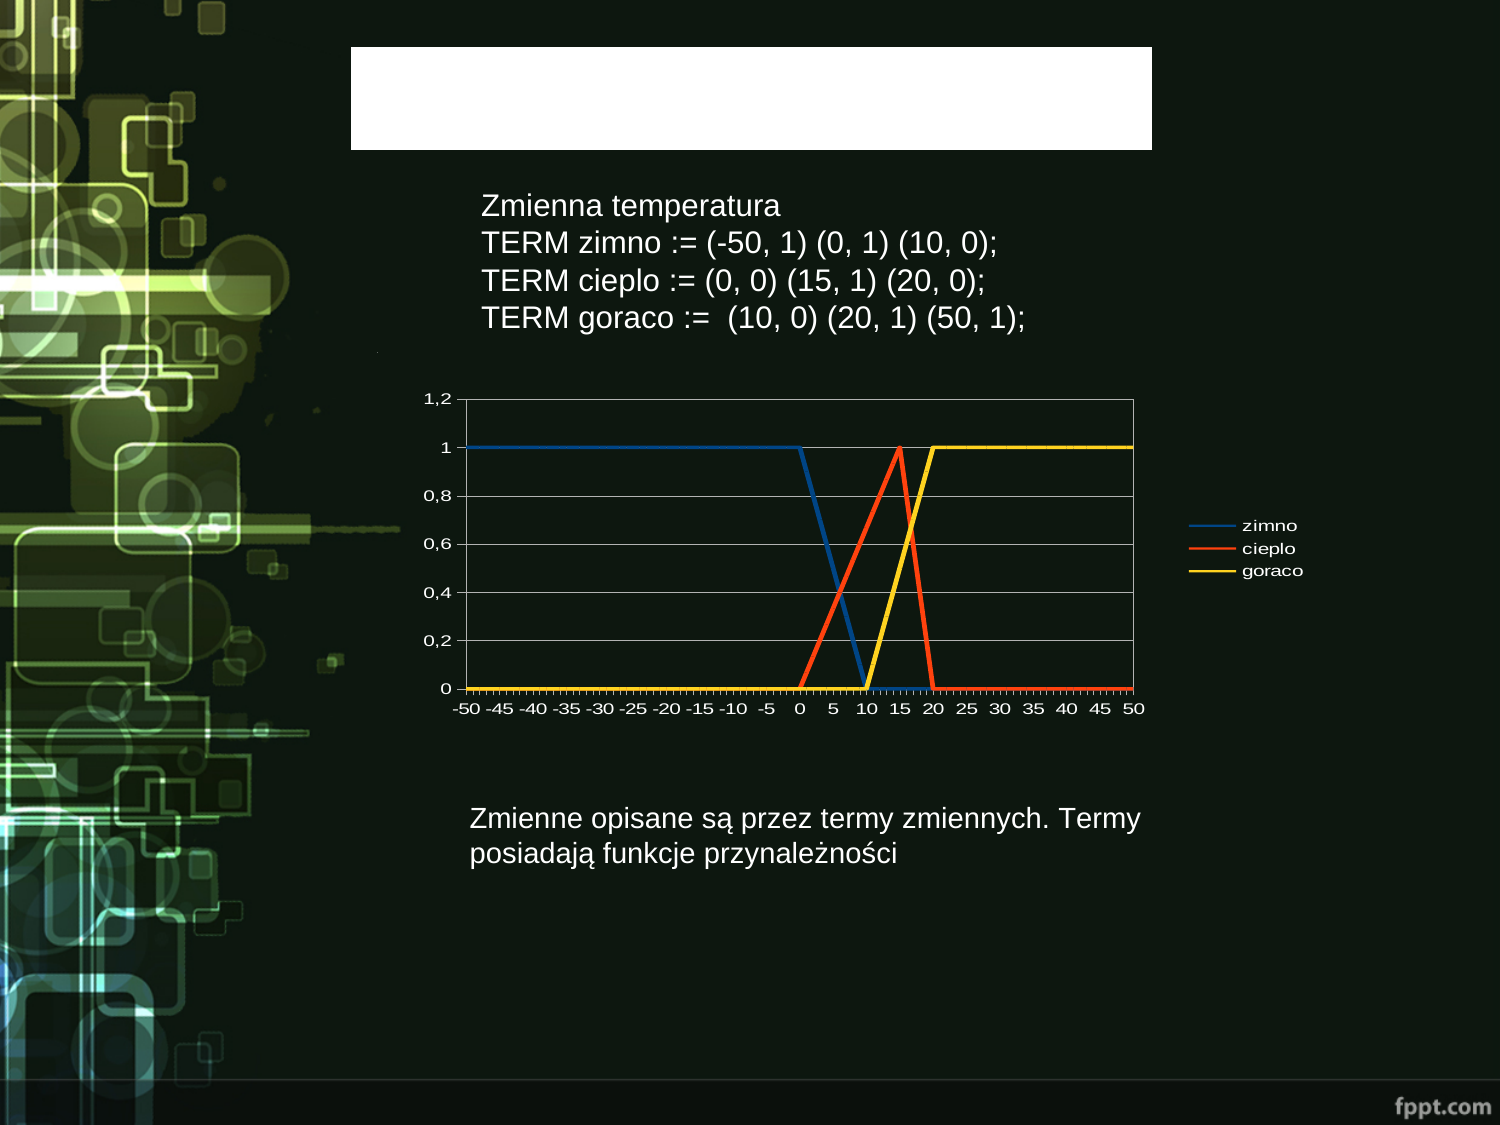

# Zmienne wejściowe
Zmienna temperatura
TERM zimno := (-50, 1) (0, 1) (10, 0);
TERM cieplo := (0, 0) (15, 1) (20, 0);
TERM goraco := (10, 0) (20, 1) (50, 1);
Zmienne opisane są przez termy zmiennych. Termy posiadają funkcje przynależności